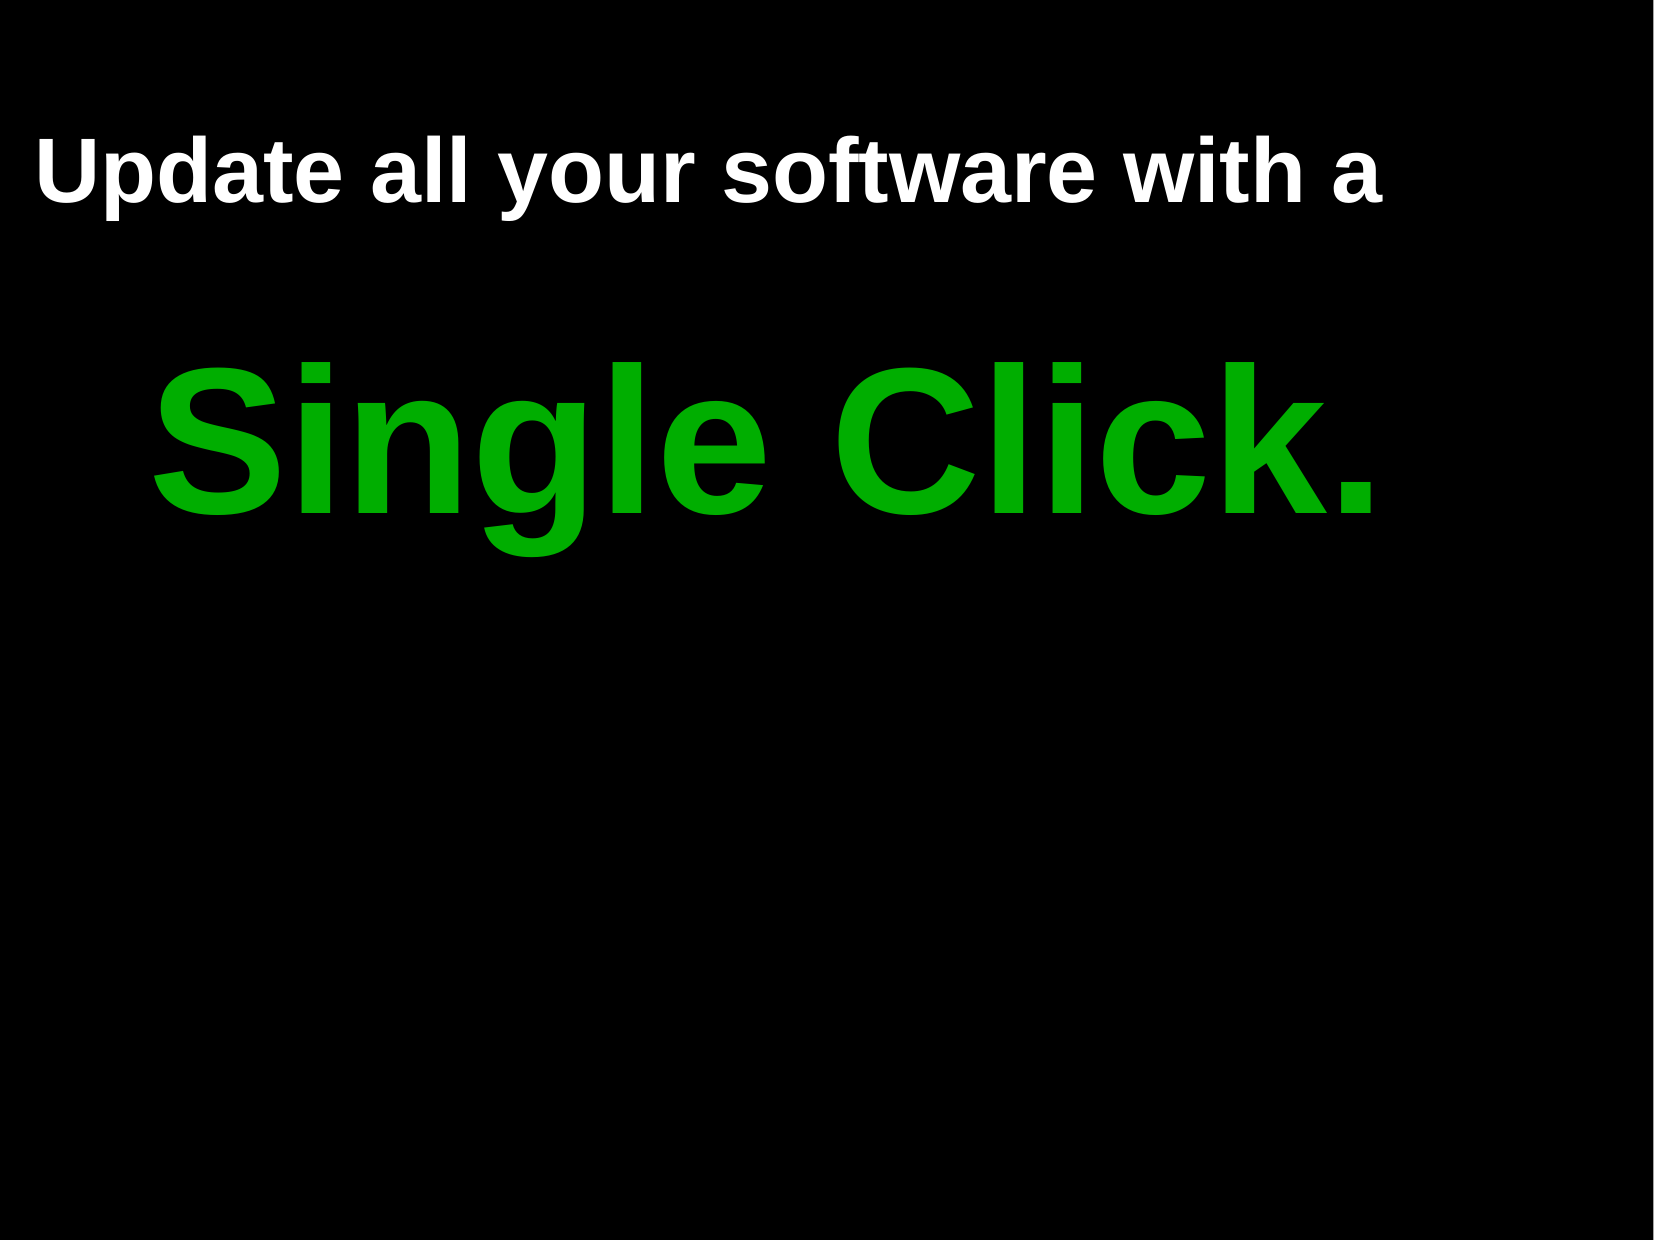

Update all your software with a
 Single Click.